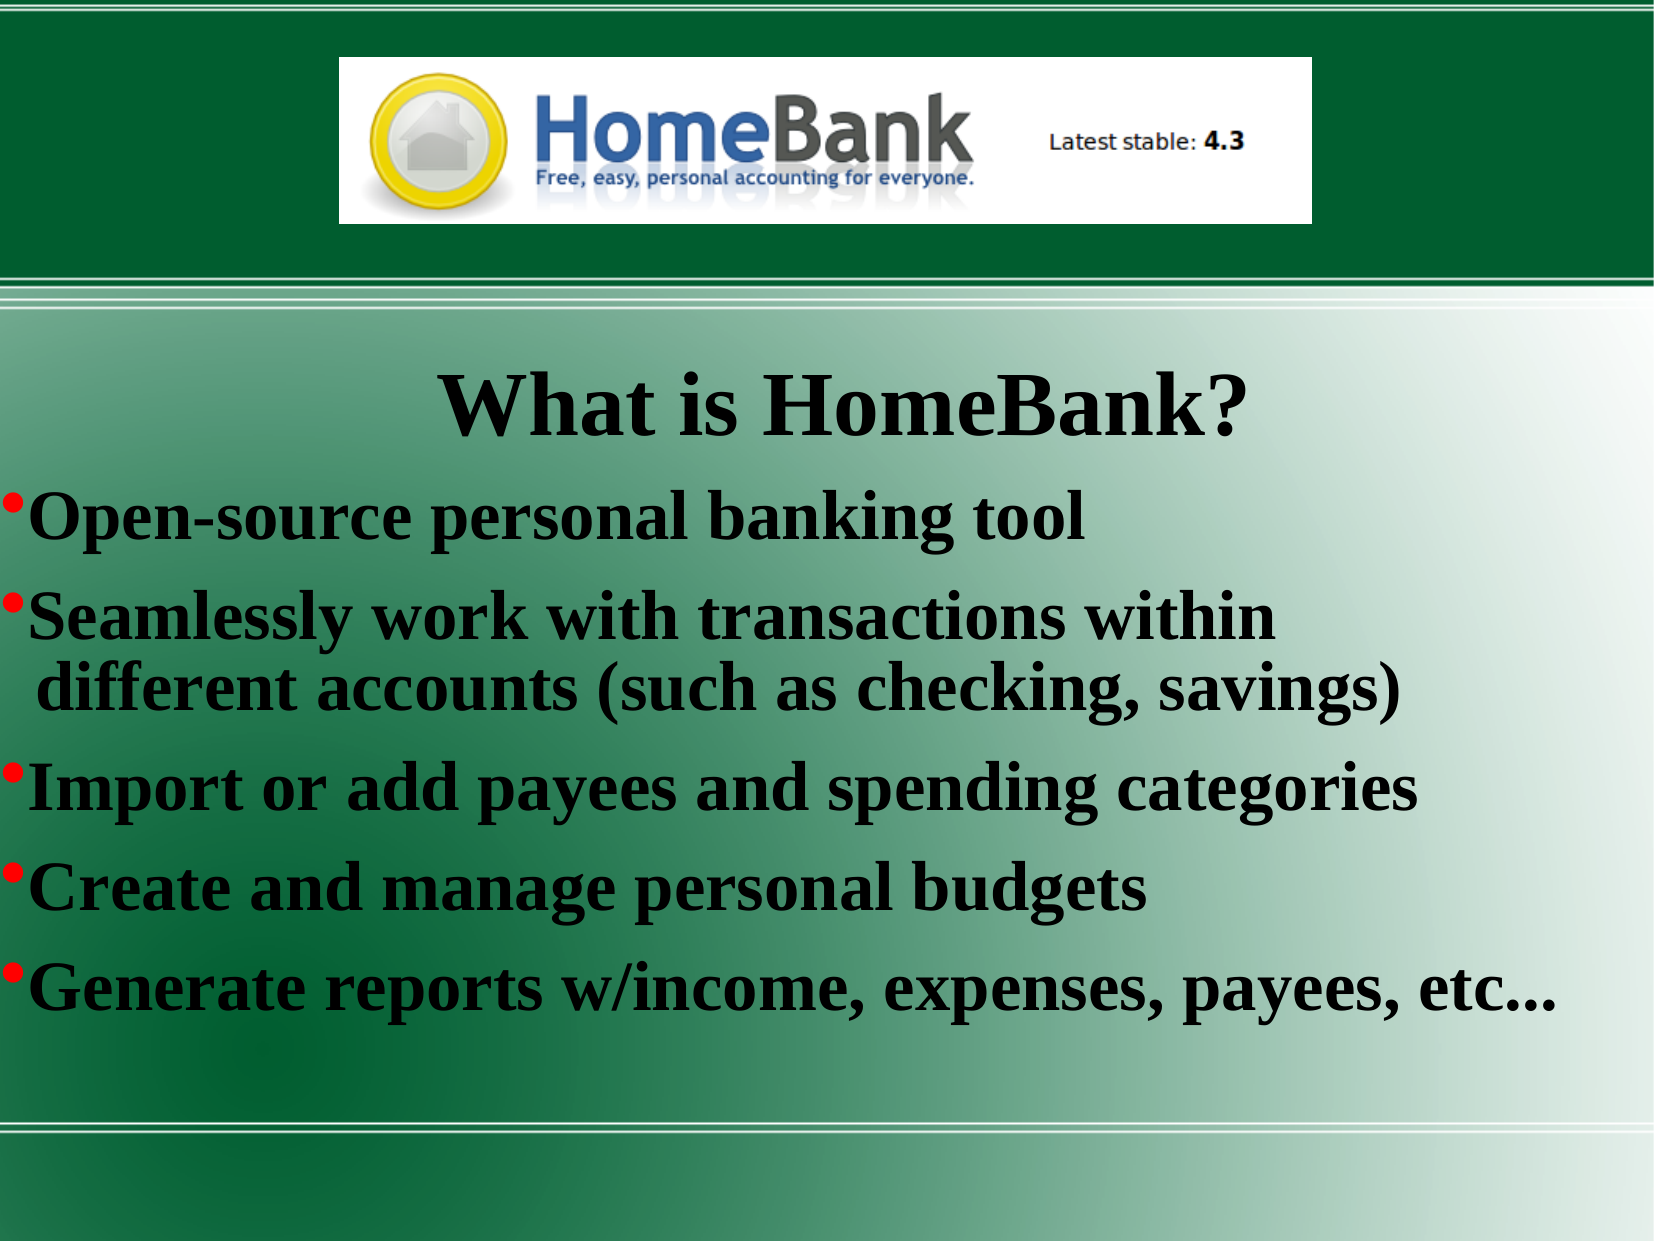

What is HomeBank?
Open-source personal banking tool
Seamlessly work with transactions within
 different accounts (such as checking, savings)
Import or add payees and spending categories
Create and manage personal budgets
Generate reports w/income, expenses, payees, etc...